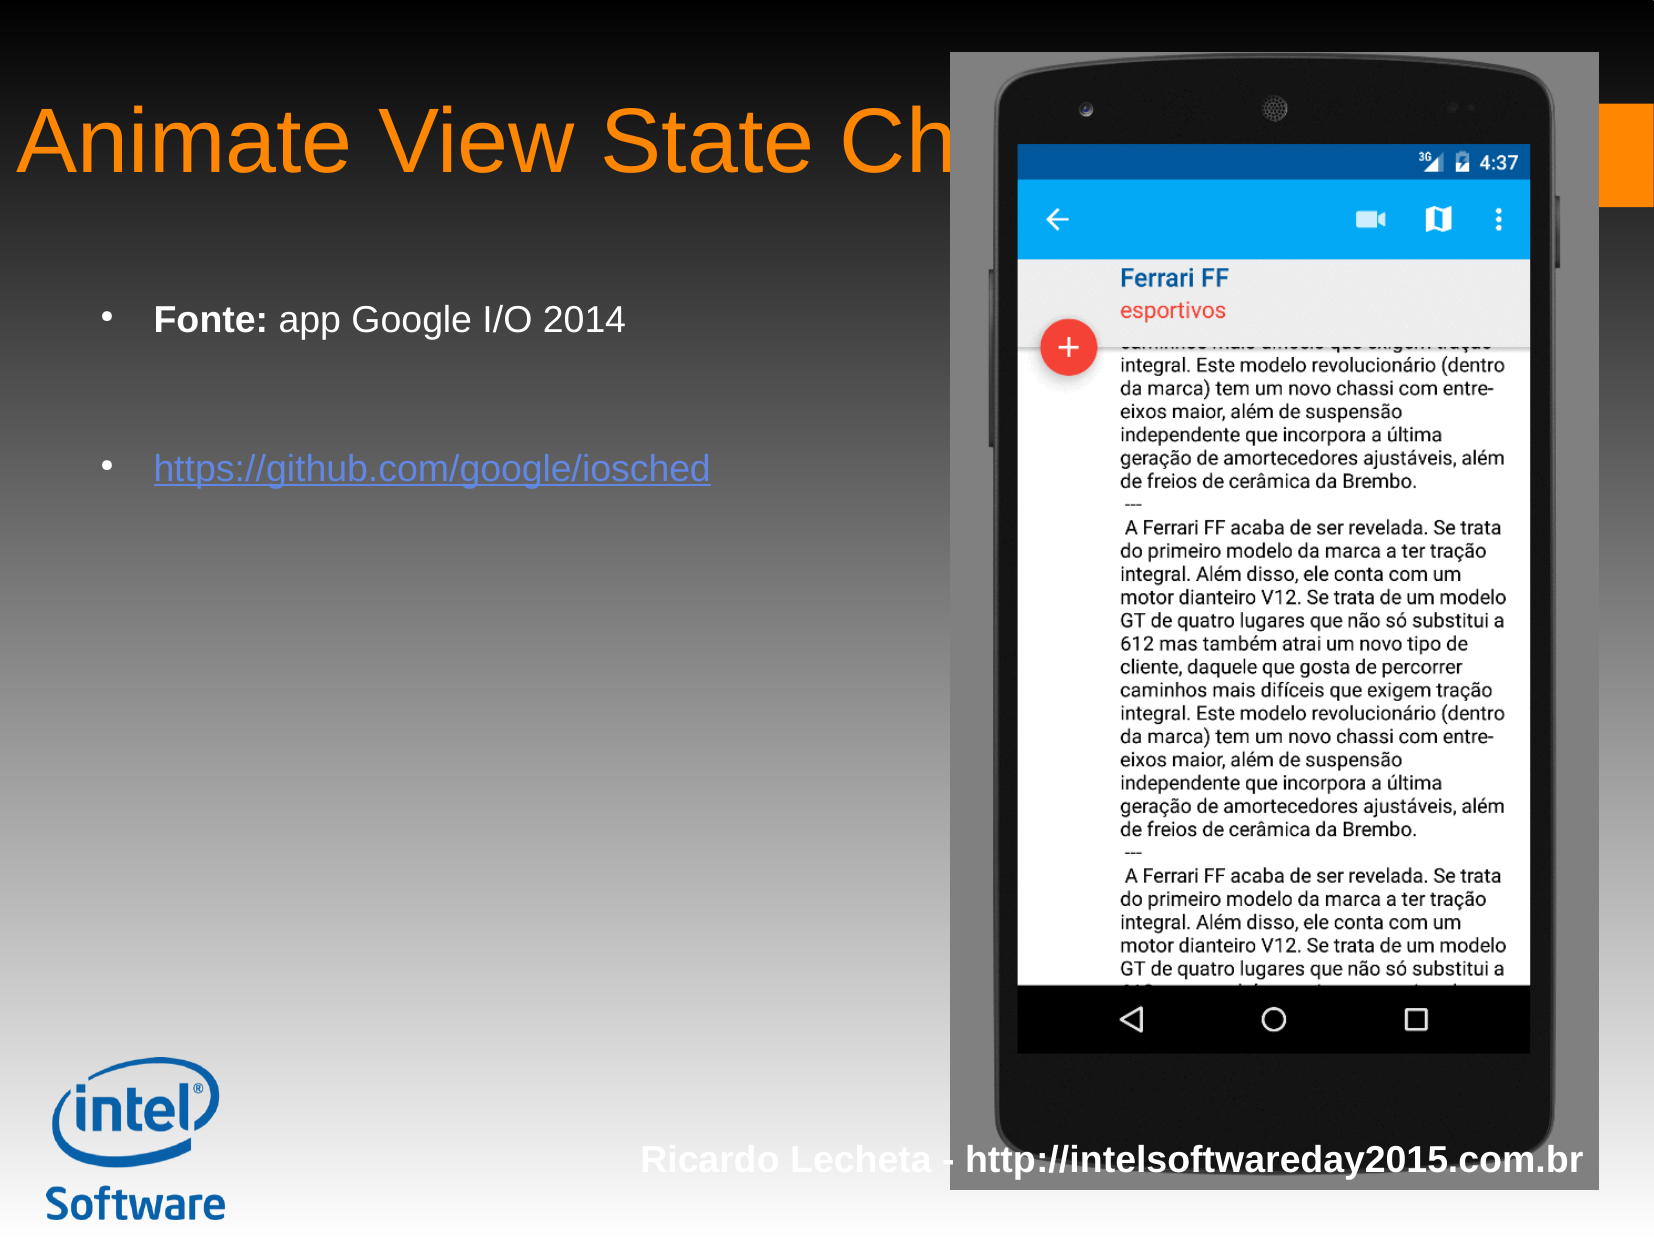

# Animate View State Changes
Fonte: app Google I/O 2014
https://github.com/google/iosched
Ricardo Lecheta - http://intelsoftwareday2015.com.br